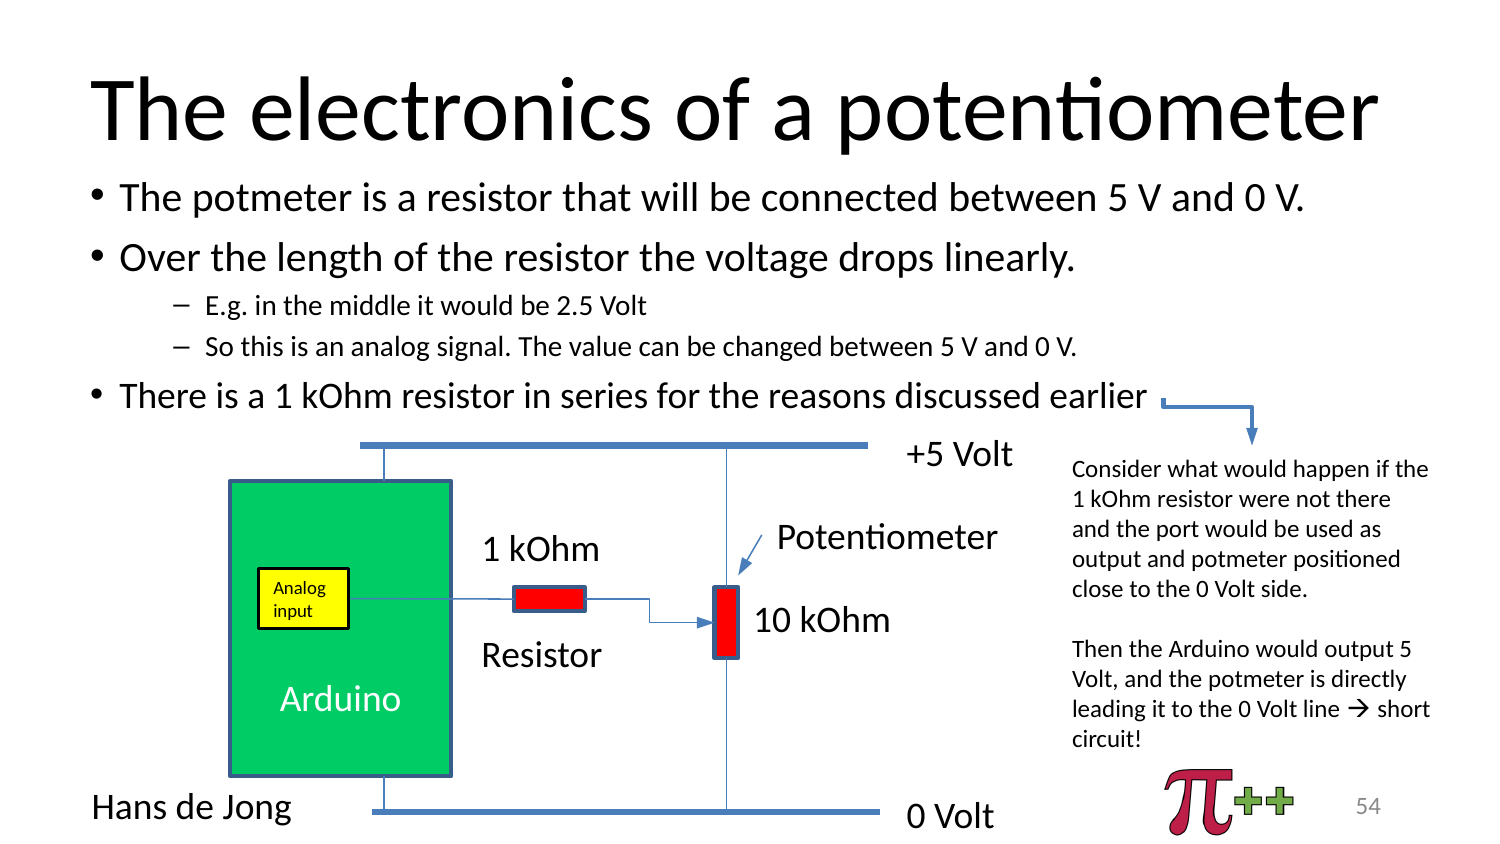

# The electronics of a potentiometer
The potmeter is a resistor that will be connected between 5 V and 0 V.
Over the length of the resistor the voltage drops linearly.
E.g. in the middle it would be 2.5 Volt
So this is an analog signal. The value can be changed between 5 V and 0 V.
There is a 1 kOhm resistor in series for the reasons discussed earlier
+5 Volt
Consider what would happen if the 1 kOhm resistor were not there and the port would be used as output and potmeter positioned close to the 0 Volt side.
Then the Arduino would output 5 Volt, and the potmeter is directly leading it to the 0 Volt line  short circuit!
Arduino
Potentiometer
1 kOhm
Analog input
10 kOhm
Resistor
54
0 Volt